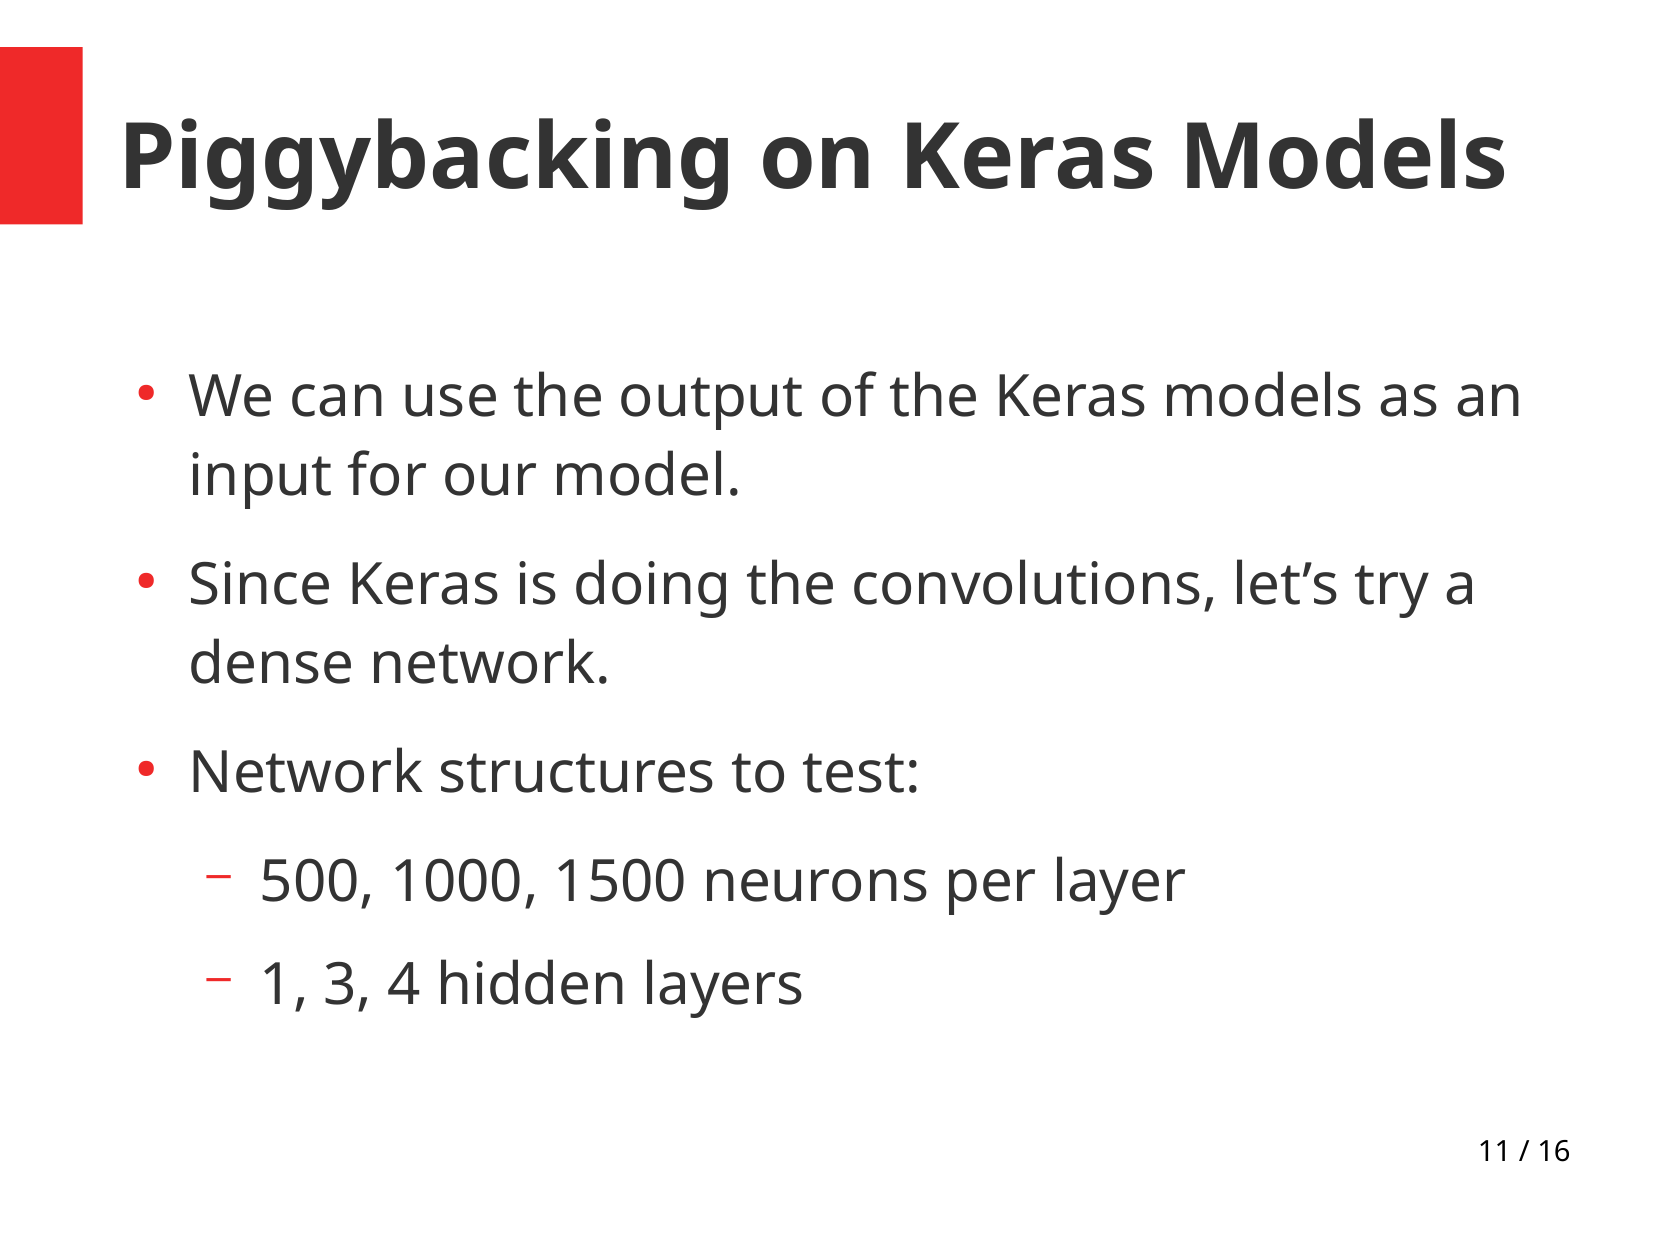

# Piggybacking on Keras Models
We can use the output of the Keras models as an input for our model.
Since Keras is doing the convolutions, let’s try a dense network.
Network structures to test:
500, 1000, 1500 neurons per layer
1, 3, 4 hidden layers
11